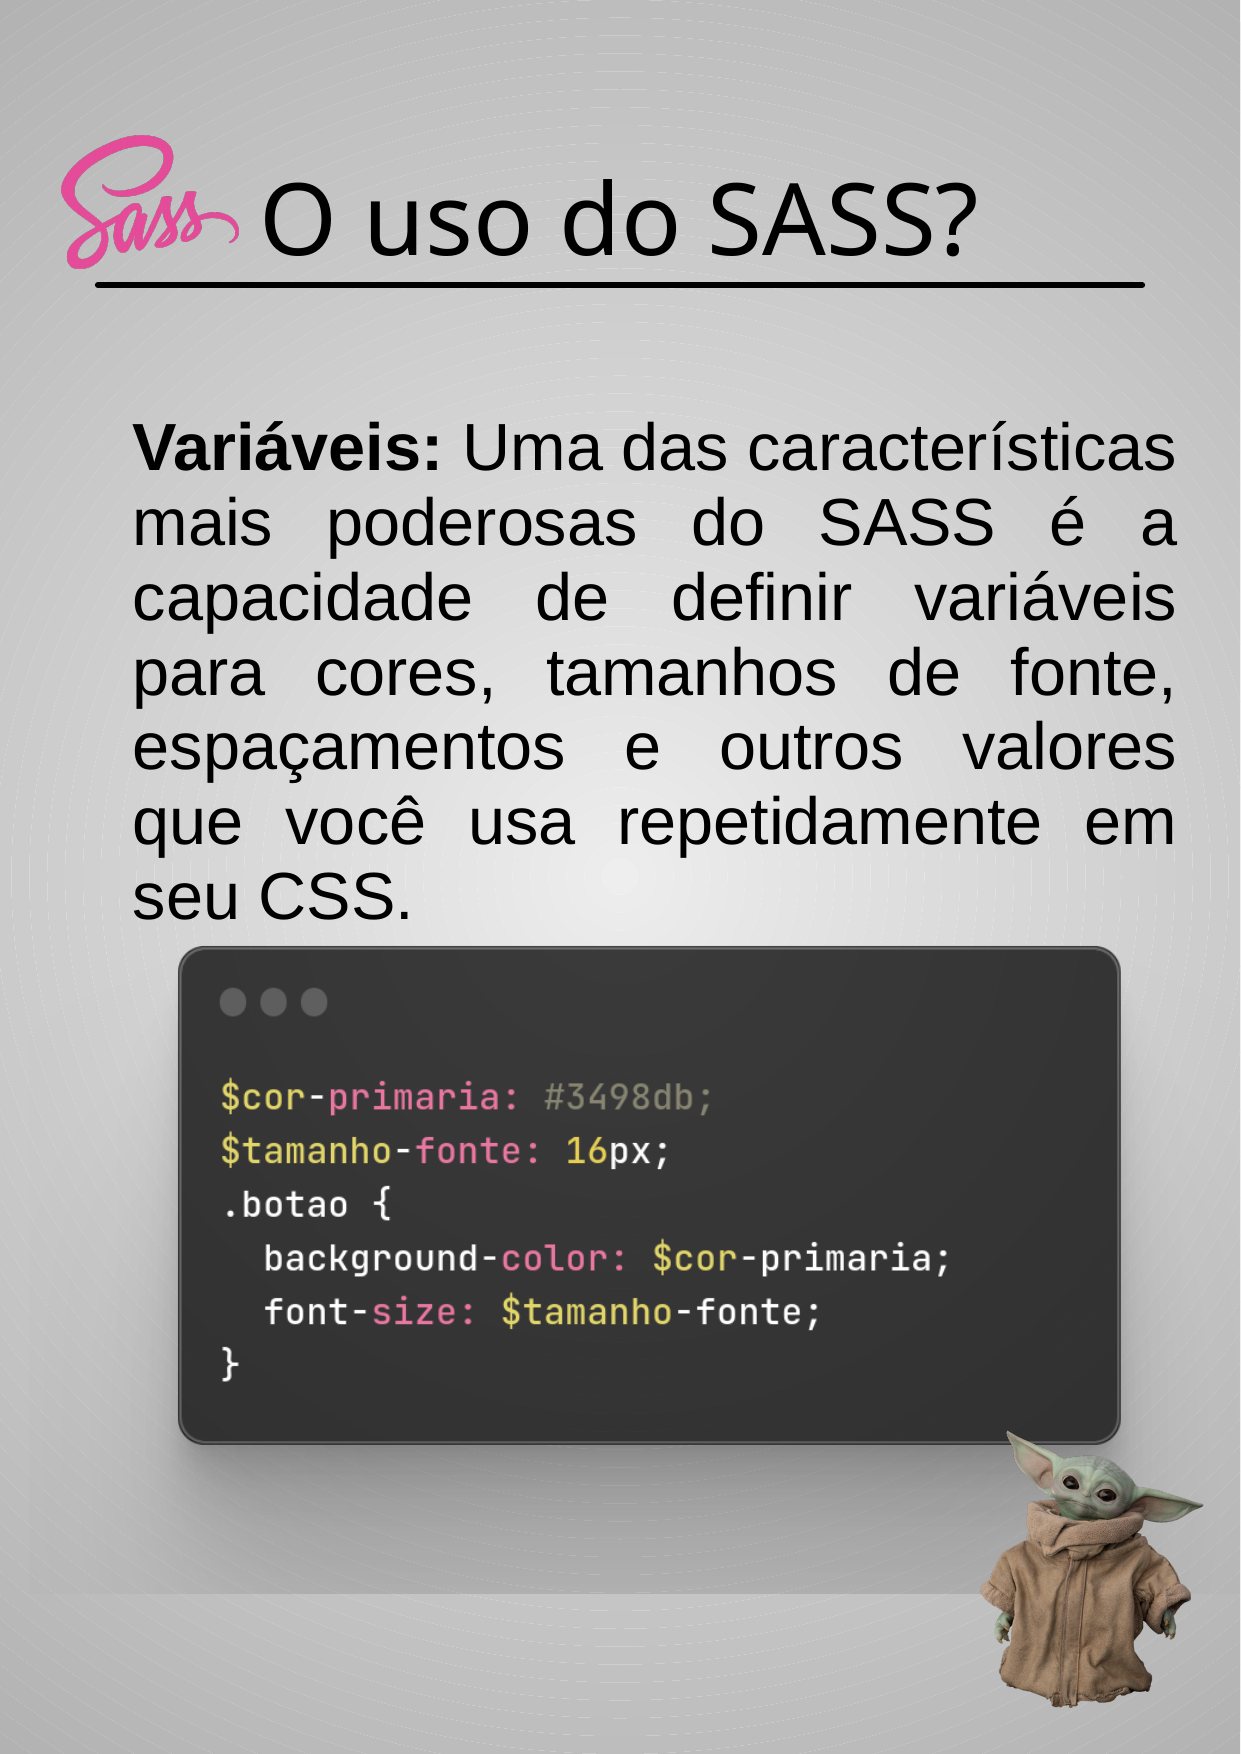

# O uso do SASS?
Variáveis: Uma das características mais poderosas do SASS é a capacidade de definir variáveis para cores, tamanhos de fonte, espaçamentos e outros valores que você usa repetidamente em seu CSS.